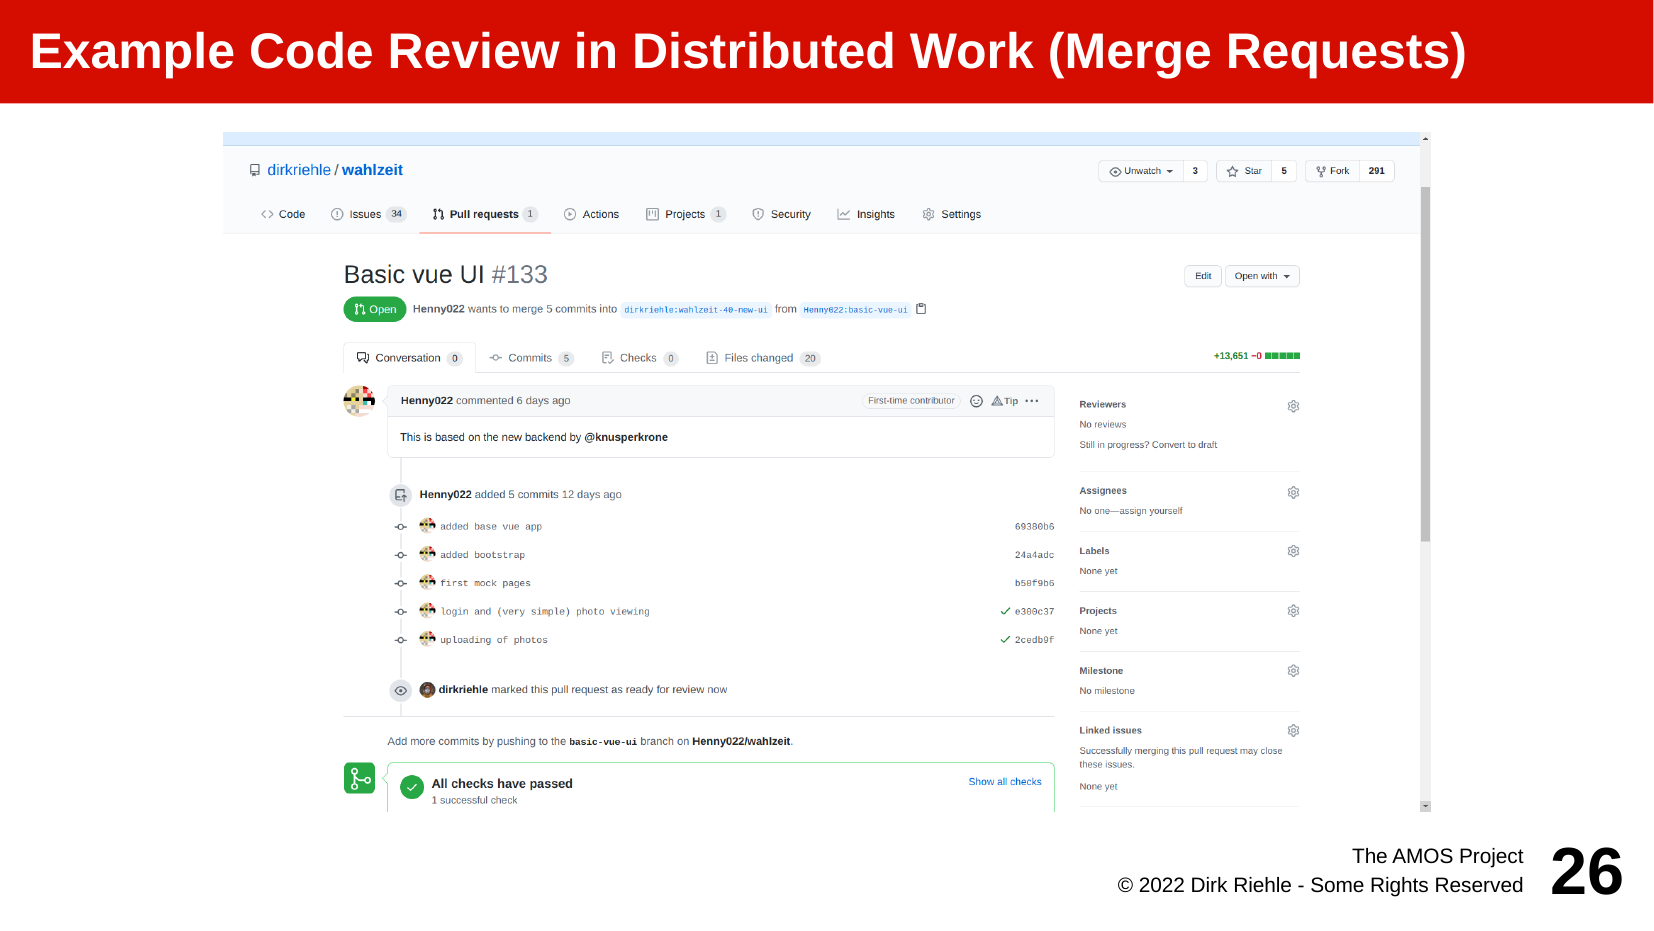

# Example Code Review in Distributed Work (Merge Requests)
The AMOS Project
26
© 2022 Dirk Riehle - Some Rights Reserved